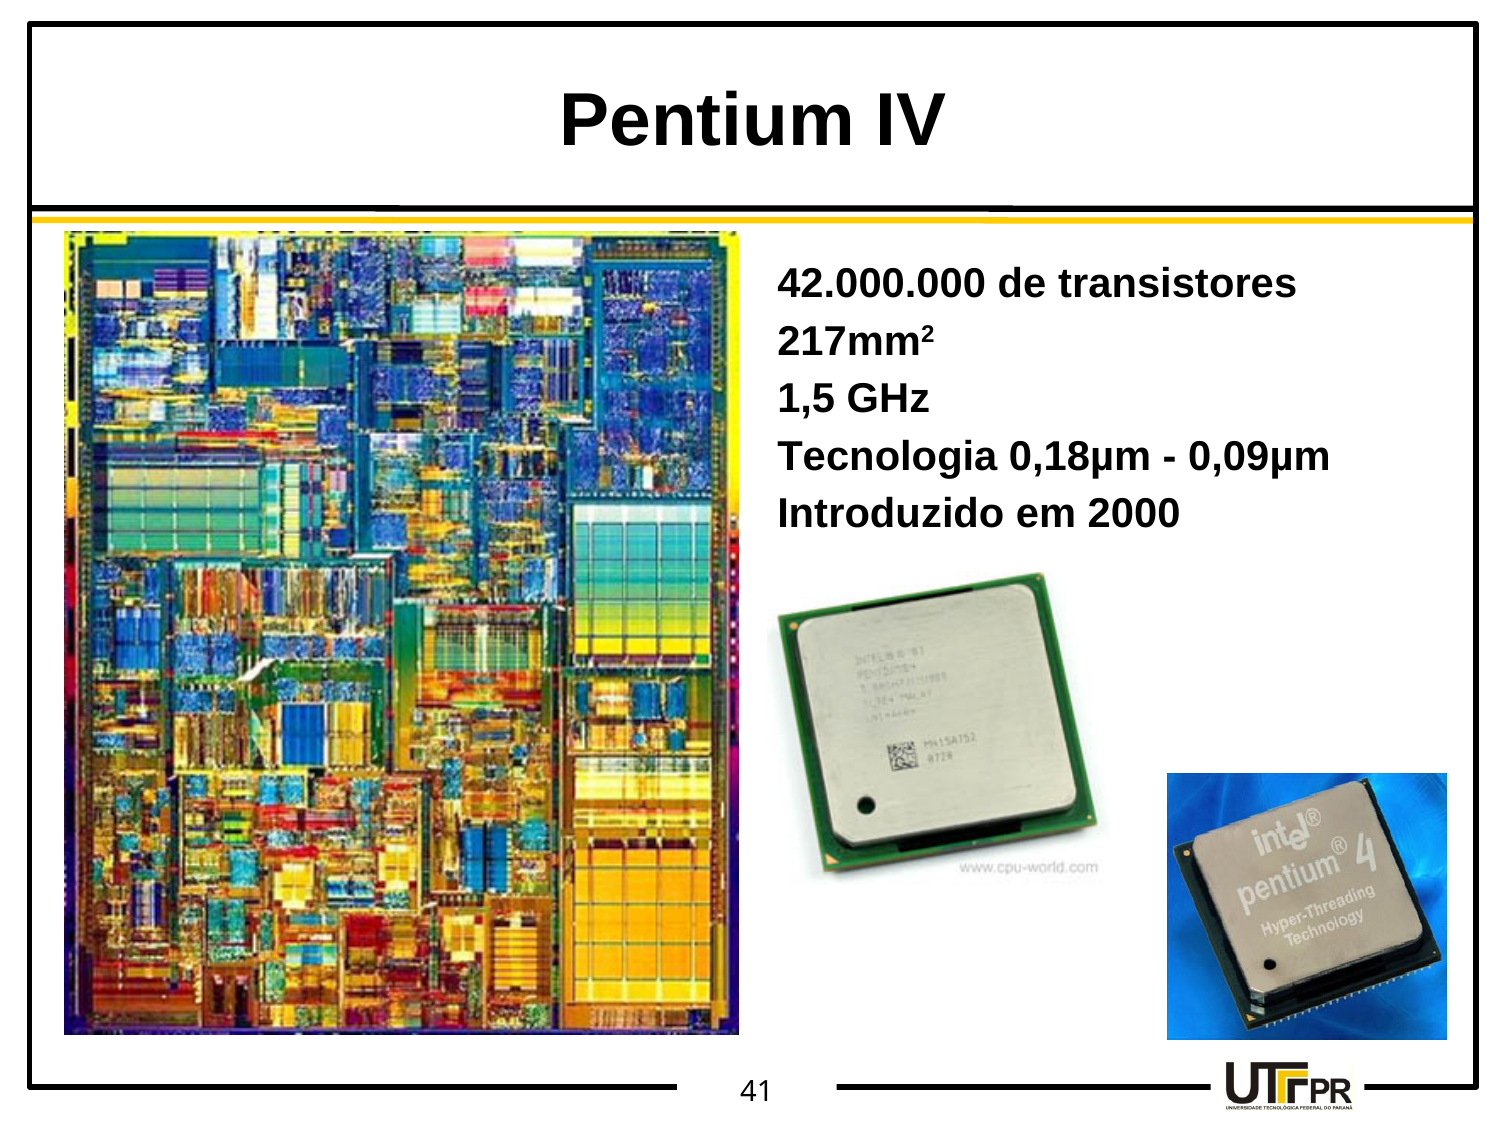

Pentium IV
# 42.000.000 de transistores
217mm2
1,5 GHz
Tecnologia 0,18µm - 0,09µm
Introduzido em 2000